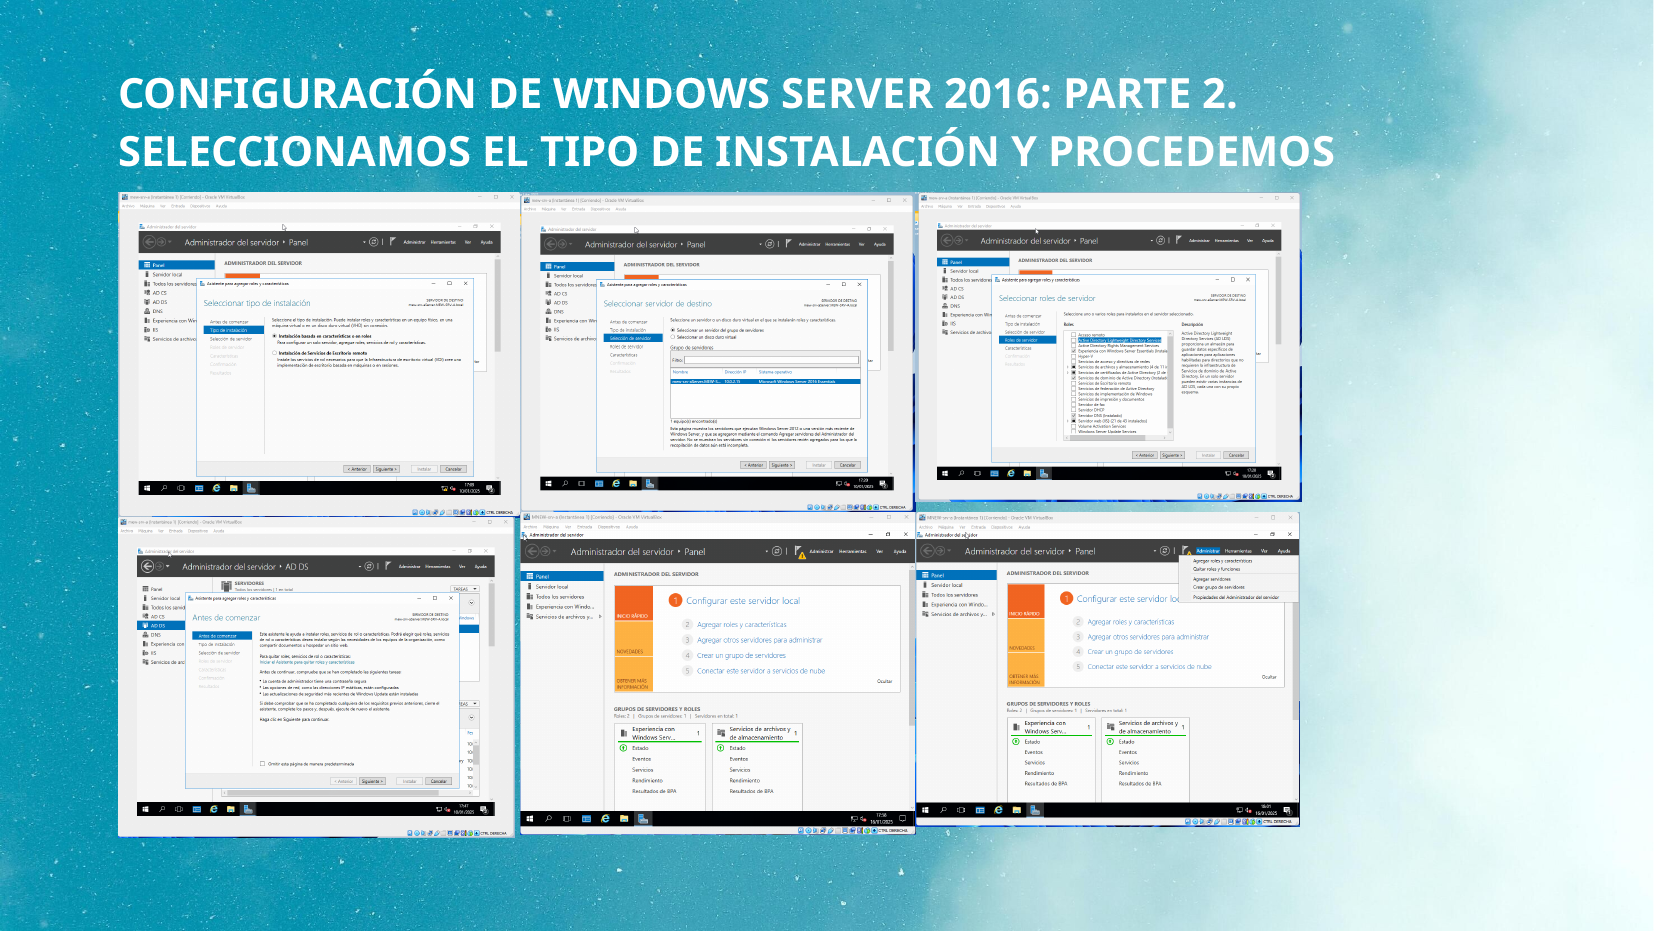

# CONFIGURACIÓN DE WINDOWS SERVER 2016: PARTE 2. SELECCIONAMOS EL TIPO DE INSTALACIÓN Y PROCEDEMOS